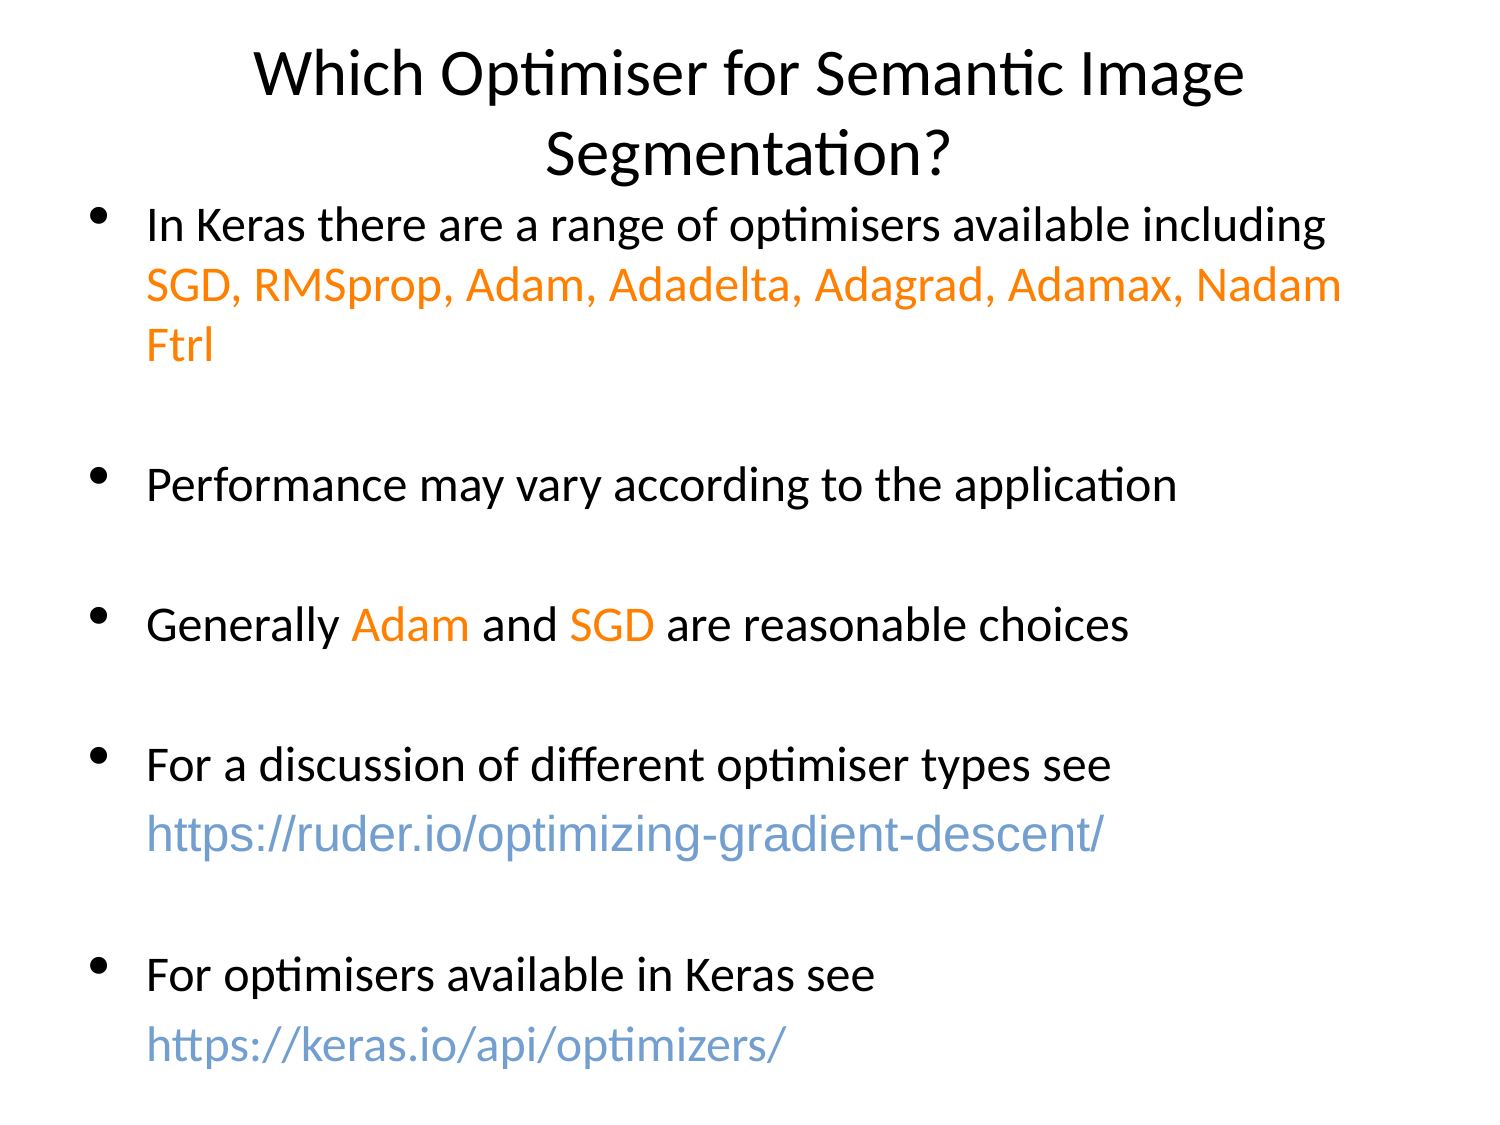

Which Optimiser for Semantic Image Segmentation?
In Keras there are a range of optimisers available including SGD, RMSprop, Adam, Adadelta, Adagrad, Adamax, Nadam Ftrl
Performance may vary according to the application
Generally Adam and SGD are reasonable choices
For a discussion of different optimiser types see
https://ruder.io/optimizing-gradient-descent/
For optimisers available in Keras see
https://keras.io/api/optimizers/